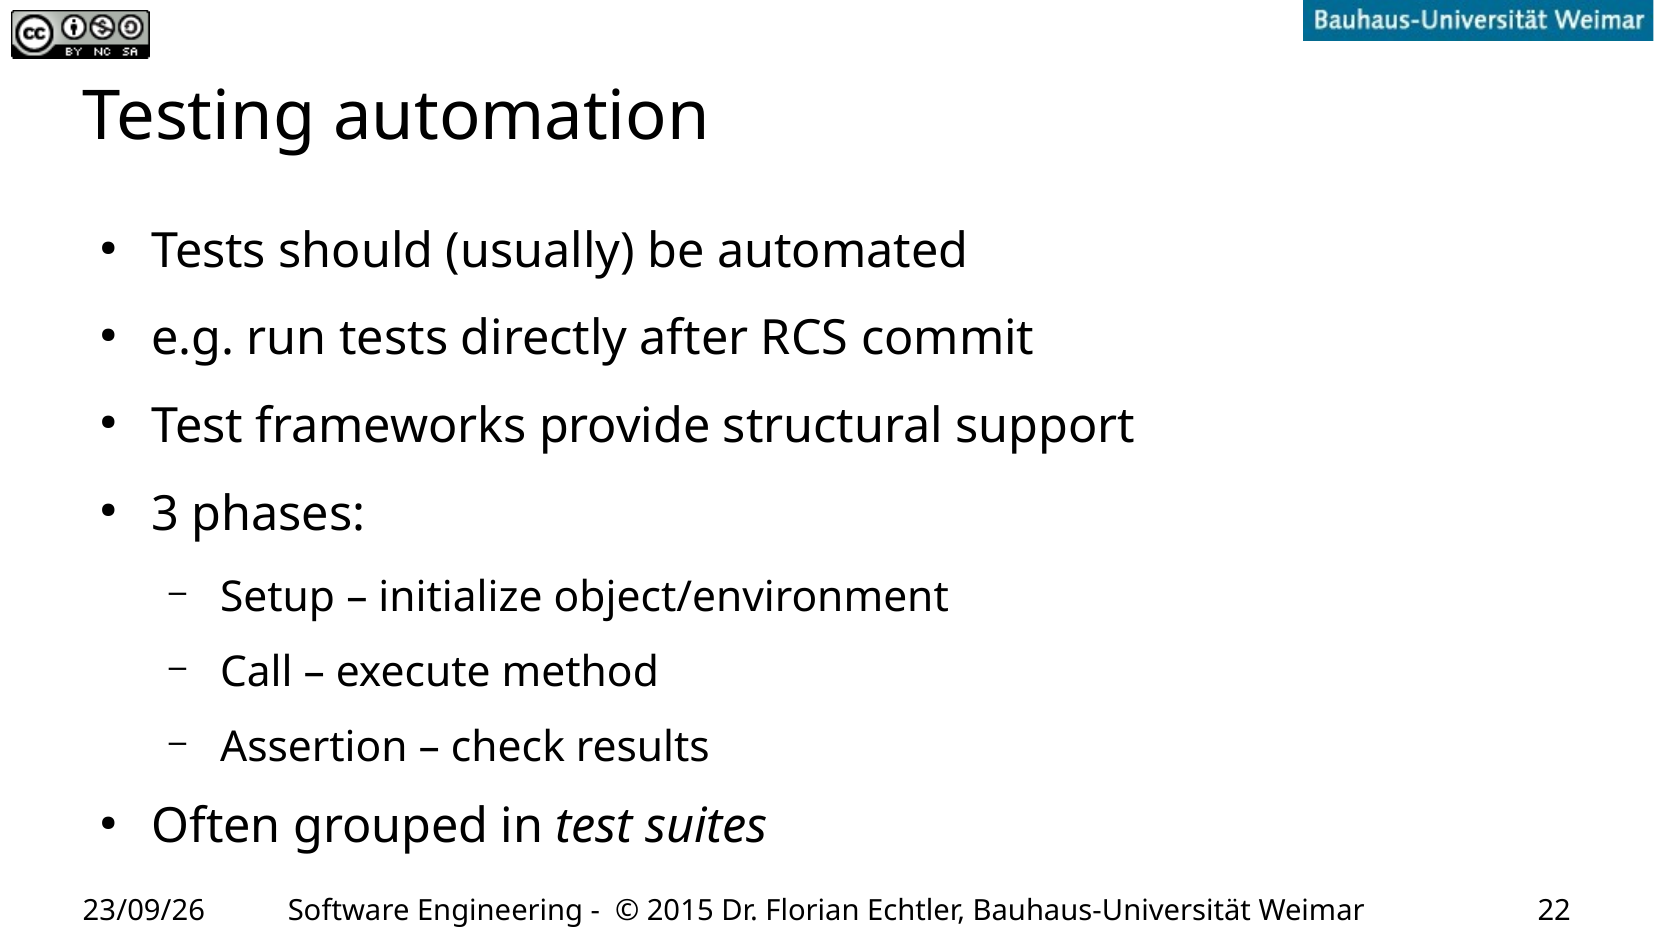

# Testing automation
Tests should (usually) be automated
e.g. run tests directly after RCS commit
Test frameworks provide structural support
3 phases:
Setup – initialize object/environment
Call – execute method
Assertion – check results
Often grouped in test suites
Software Engineering - © 2015 Dr. Florian Echtler, Bauhaus-Universität Weimar
22